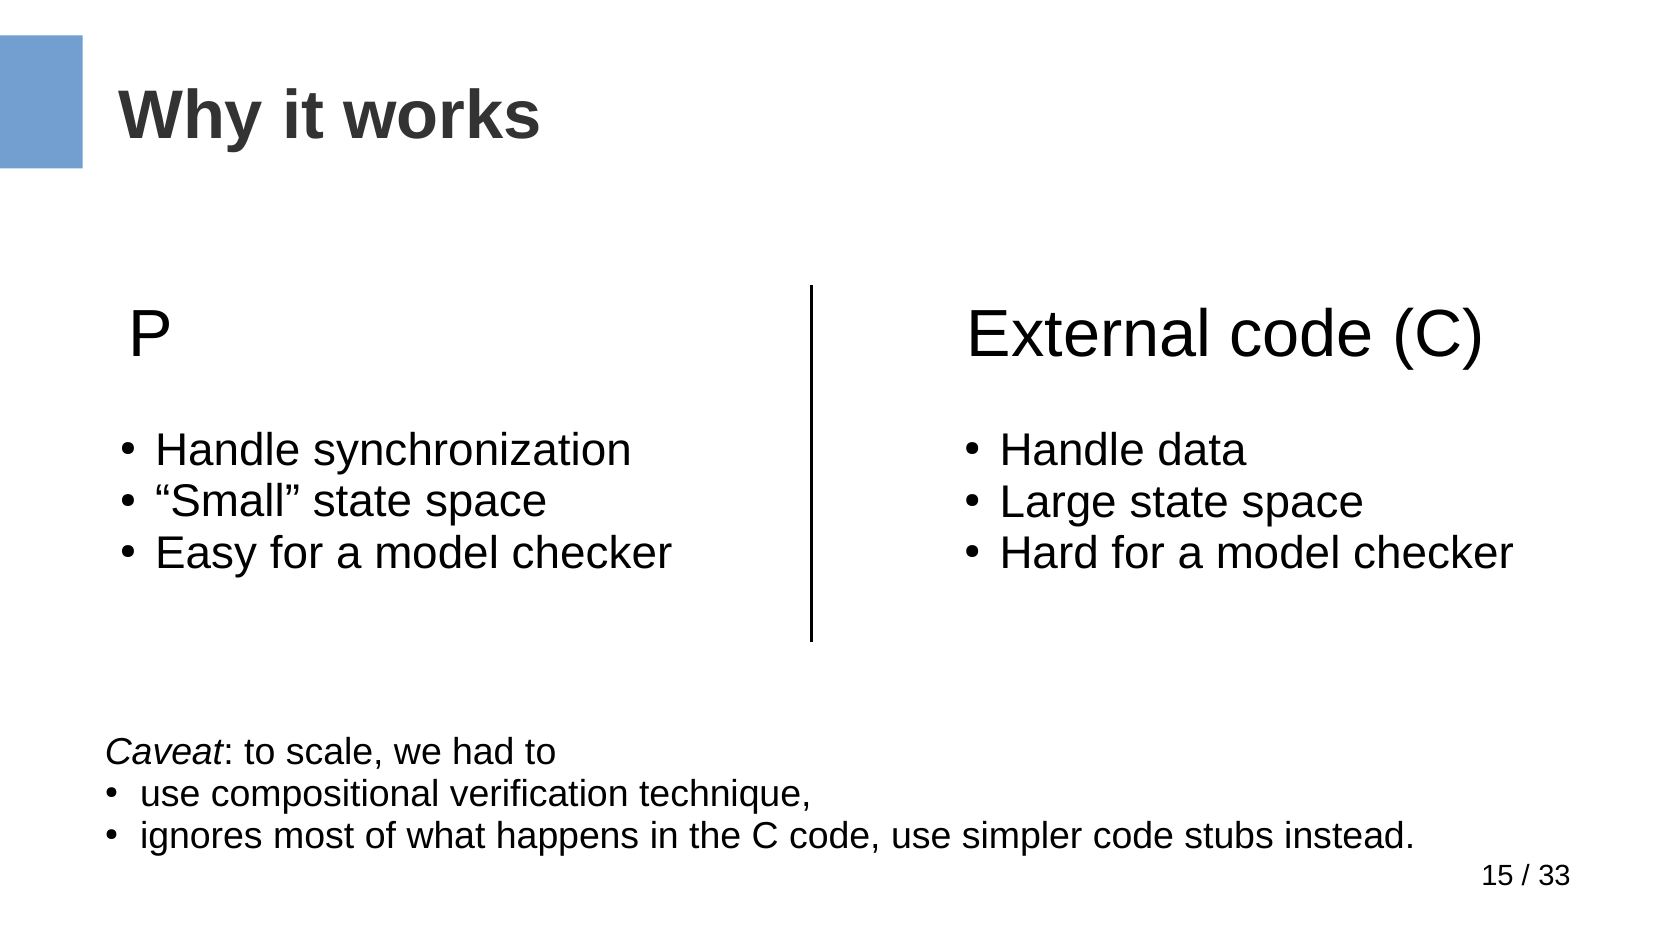

# Why it works
P
External code (C)
Handle synchronization
“Small” state space
Easy for a model checker
Handle data
Large state space
Hard for a model checker
Caveat: to scale, we had to
use compositional verification technique,
ignores most of what happens in the C code, use simpler code stubs instead.
15